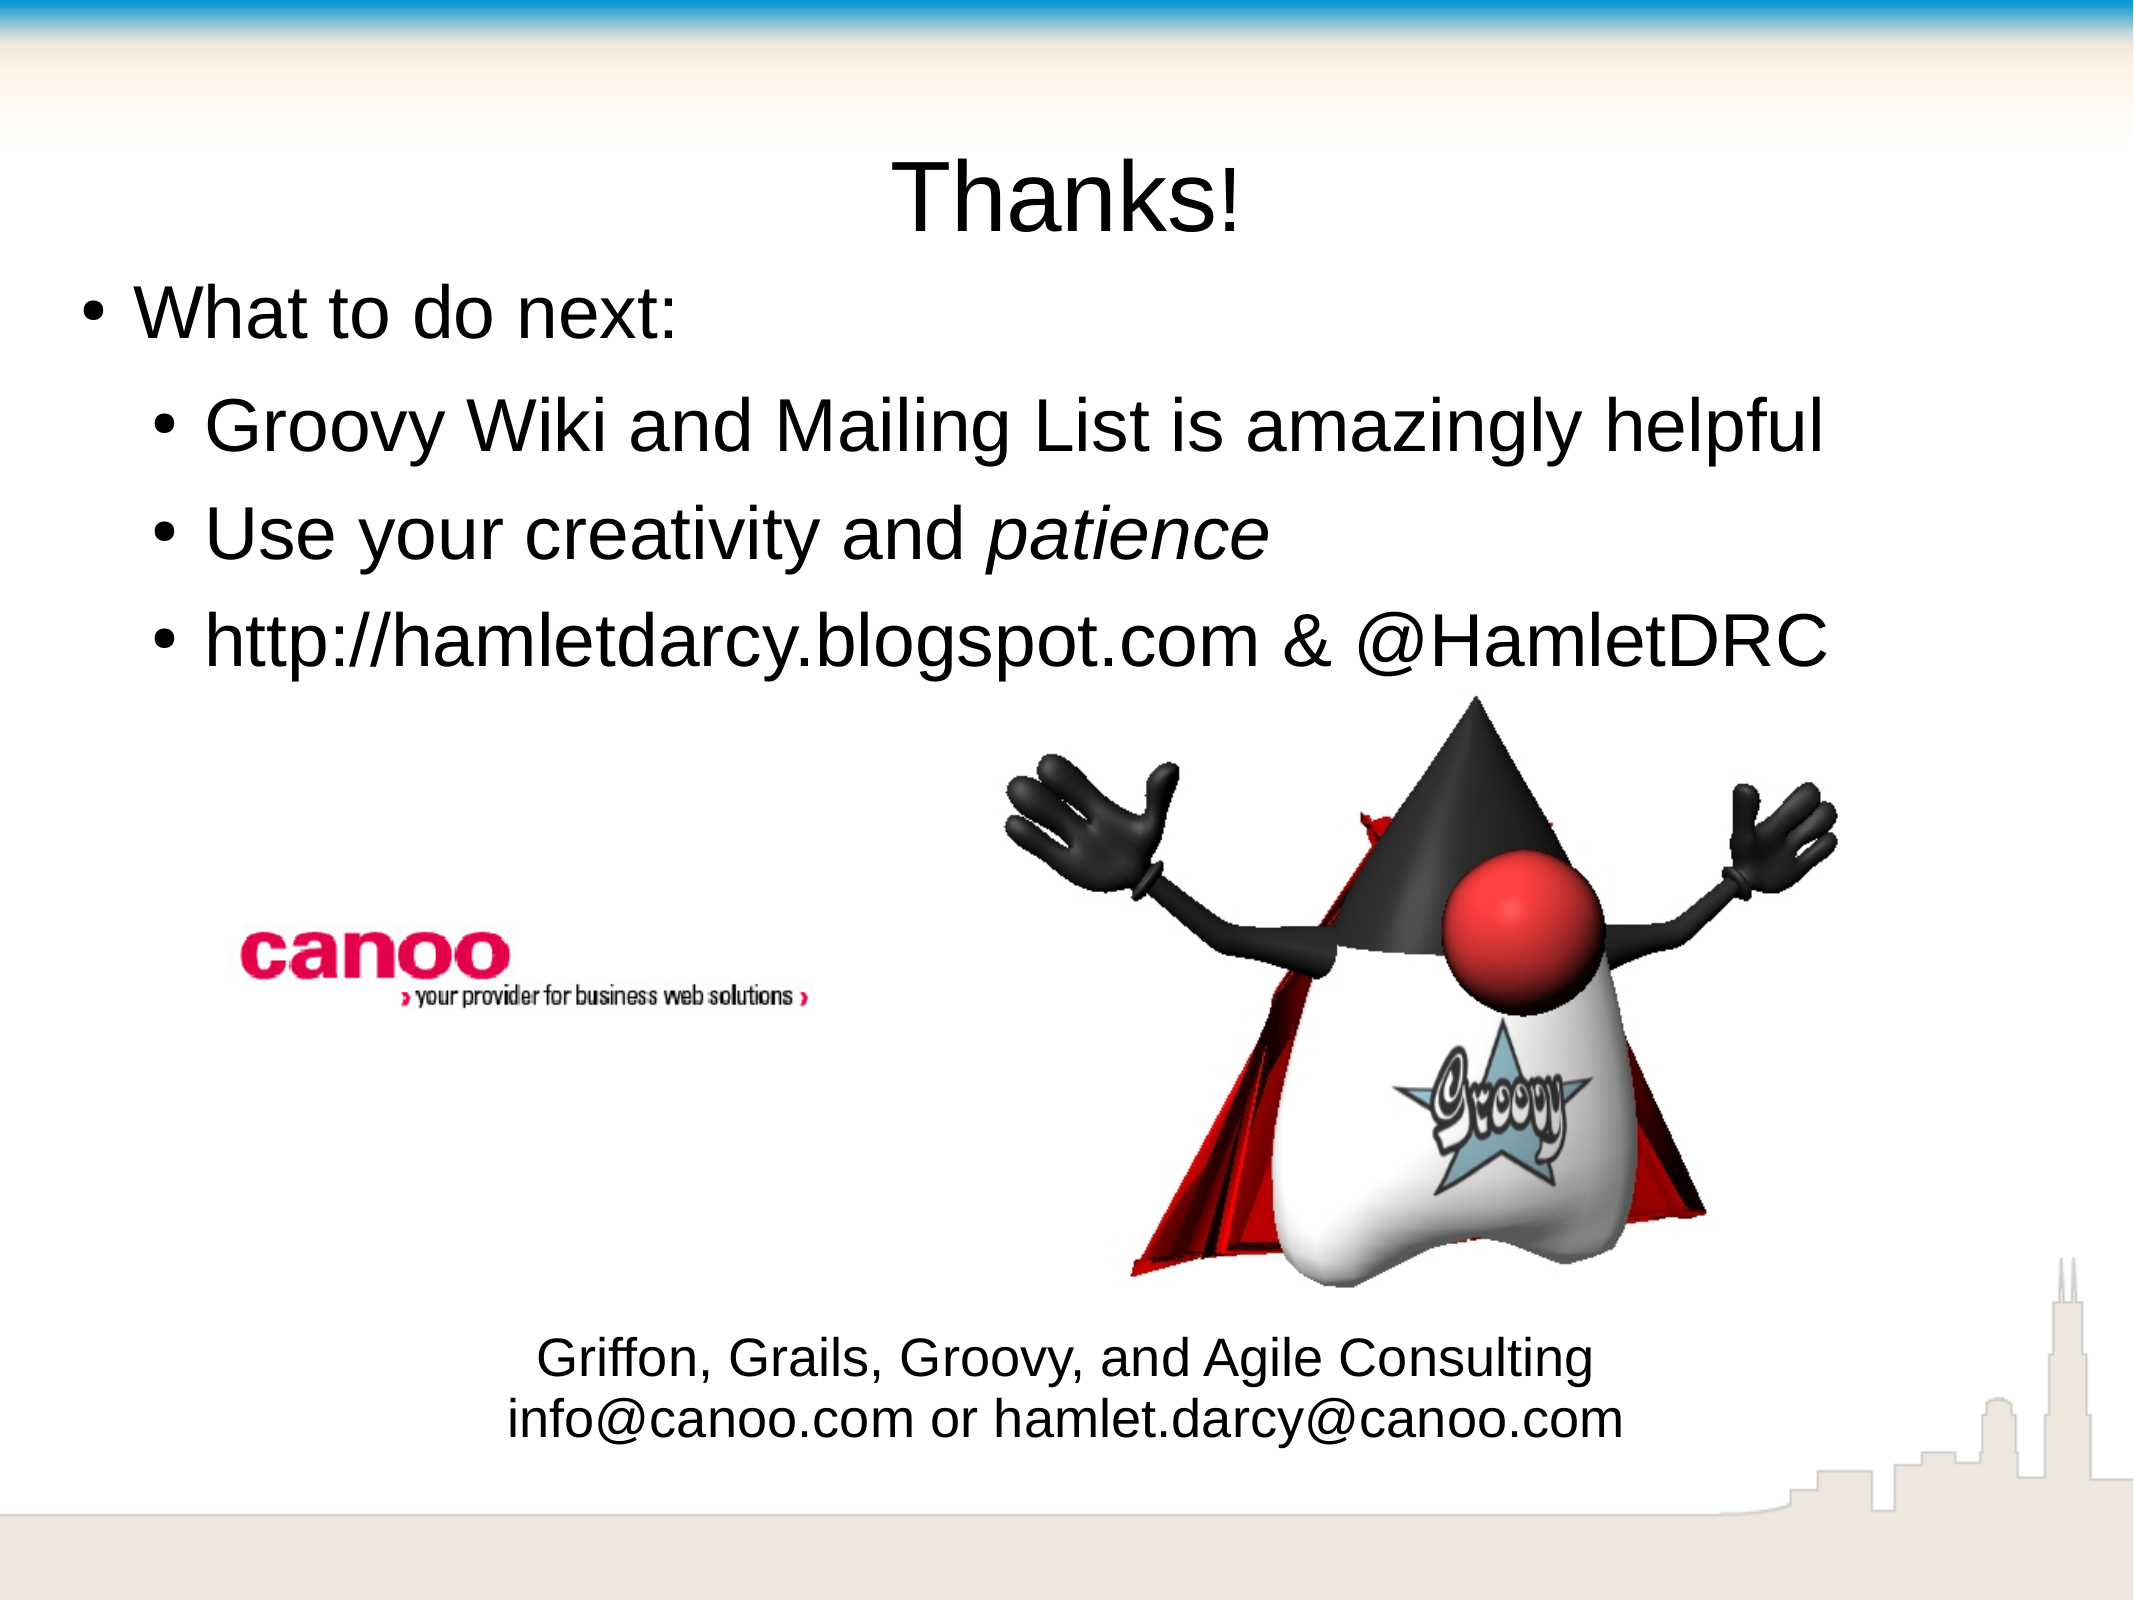

# Thanks!
What to do next:
Groovy Wiki and Mailing List is amazingly helpful
Use your creativity and patience
http://hamletdarcy.blogspot.com & @HamletDRC
Griffon, Grails, Groovy, and Agile Consulting
info@canoo.com or hamlet.darcy@canoo.com